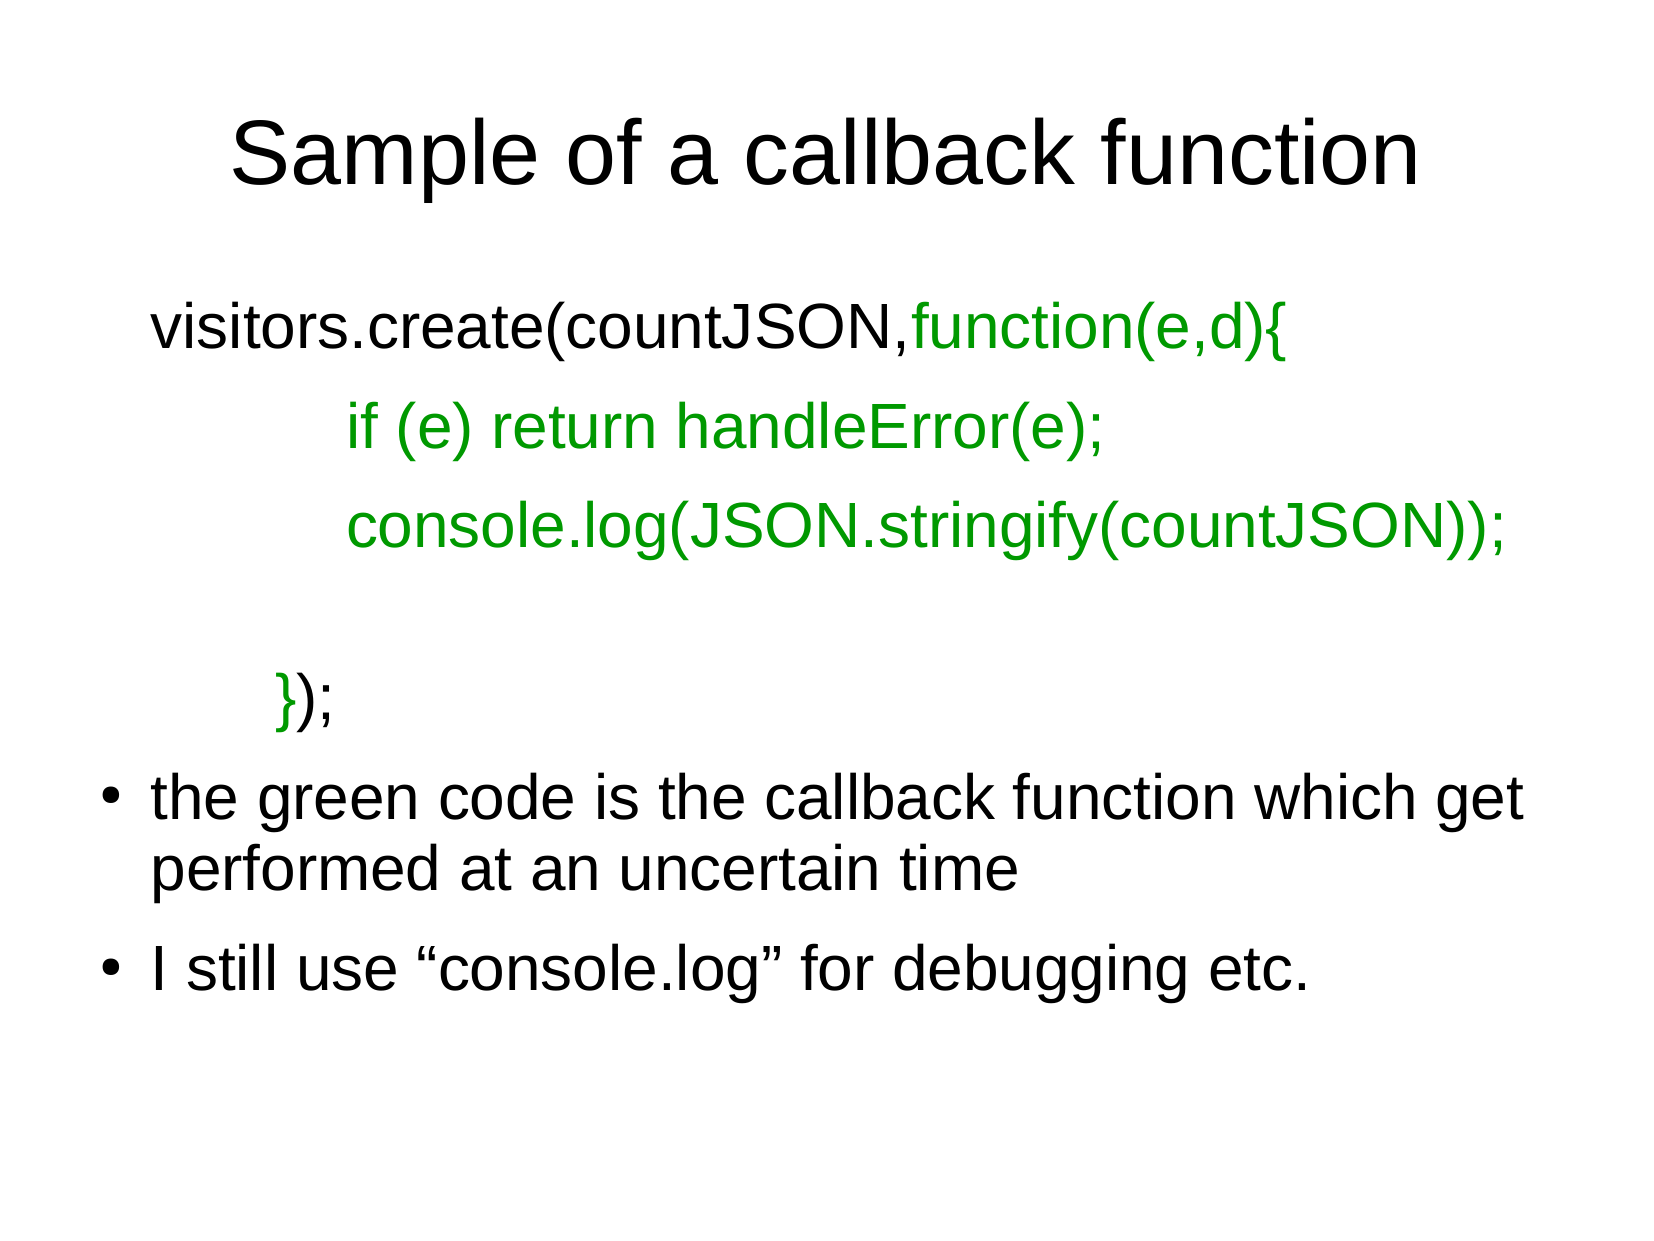

# Sample of a callback function
visitors.create(countJSON,function(e,d){
 if (e) return handleError(e);
 console.log(JSON.stringify(countJSON));
 });
the green code is the callback function which get performed at an uncertain time
I still use “console.log” for debugging etc.